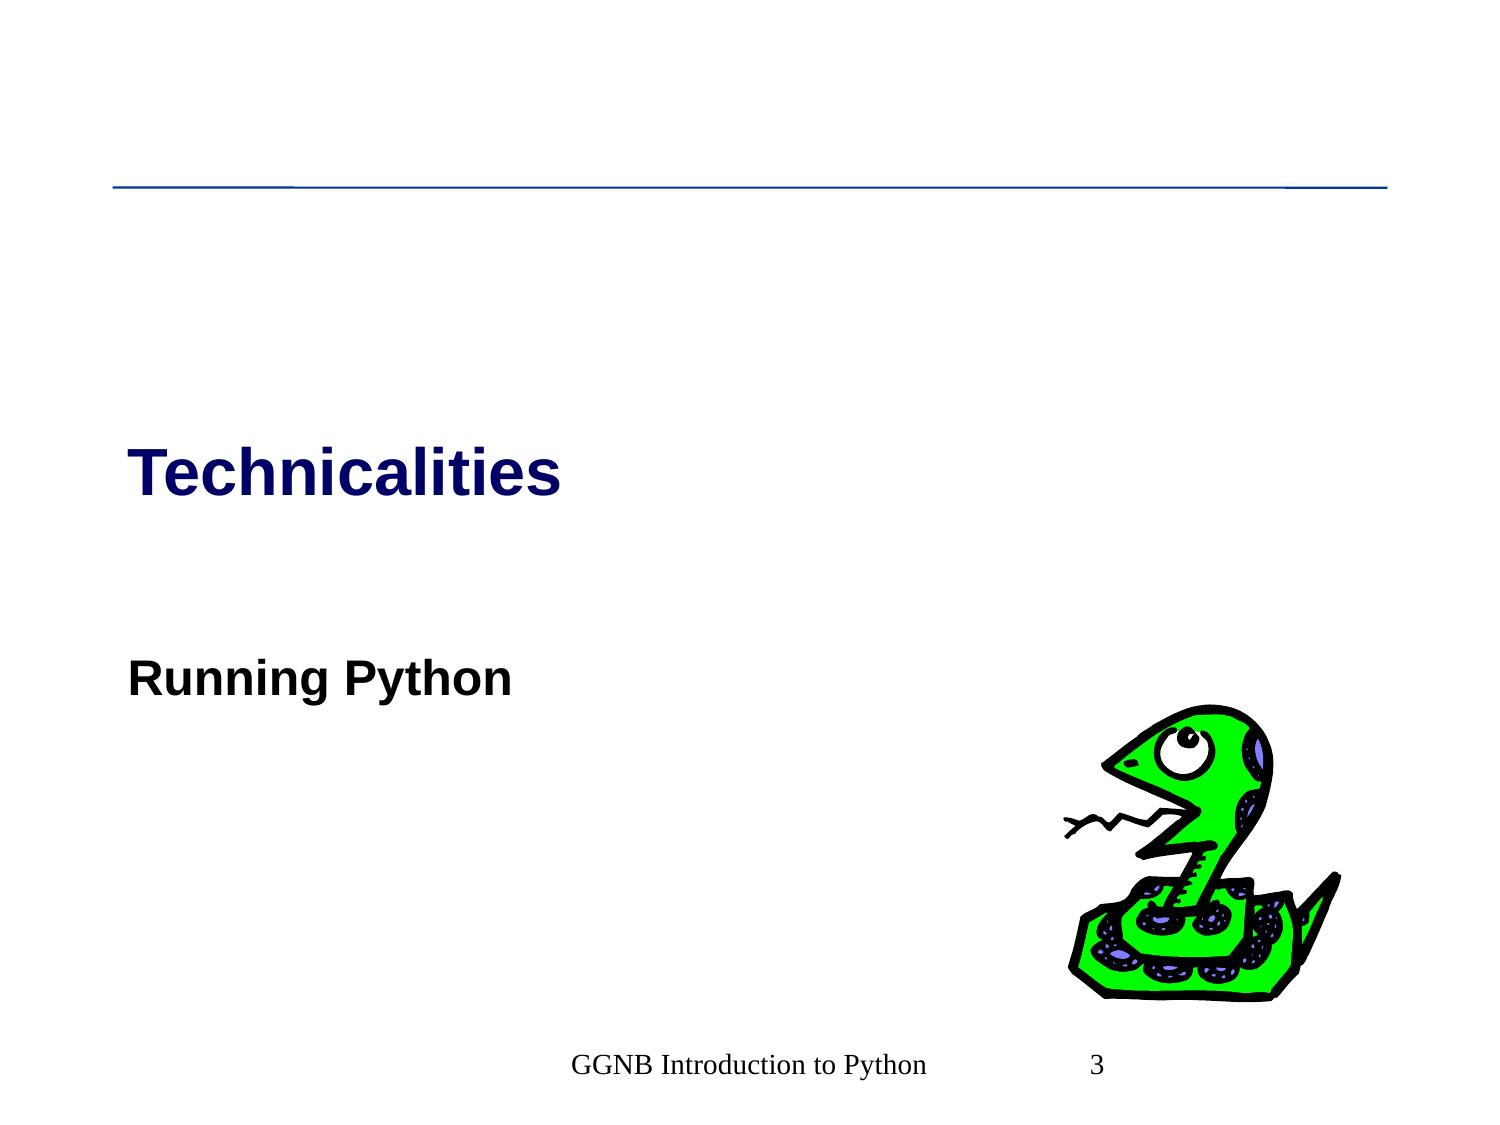

# Technicalities
Running Python
GGNB Introduction to Python
3